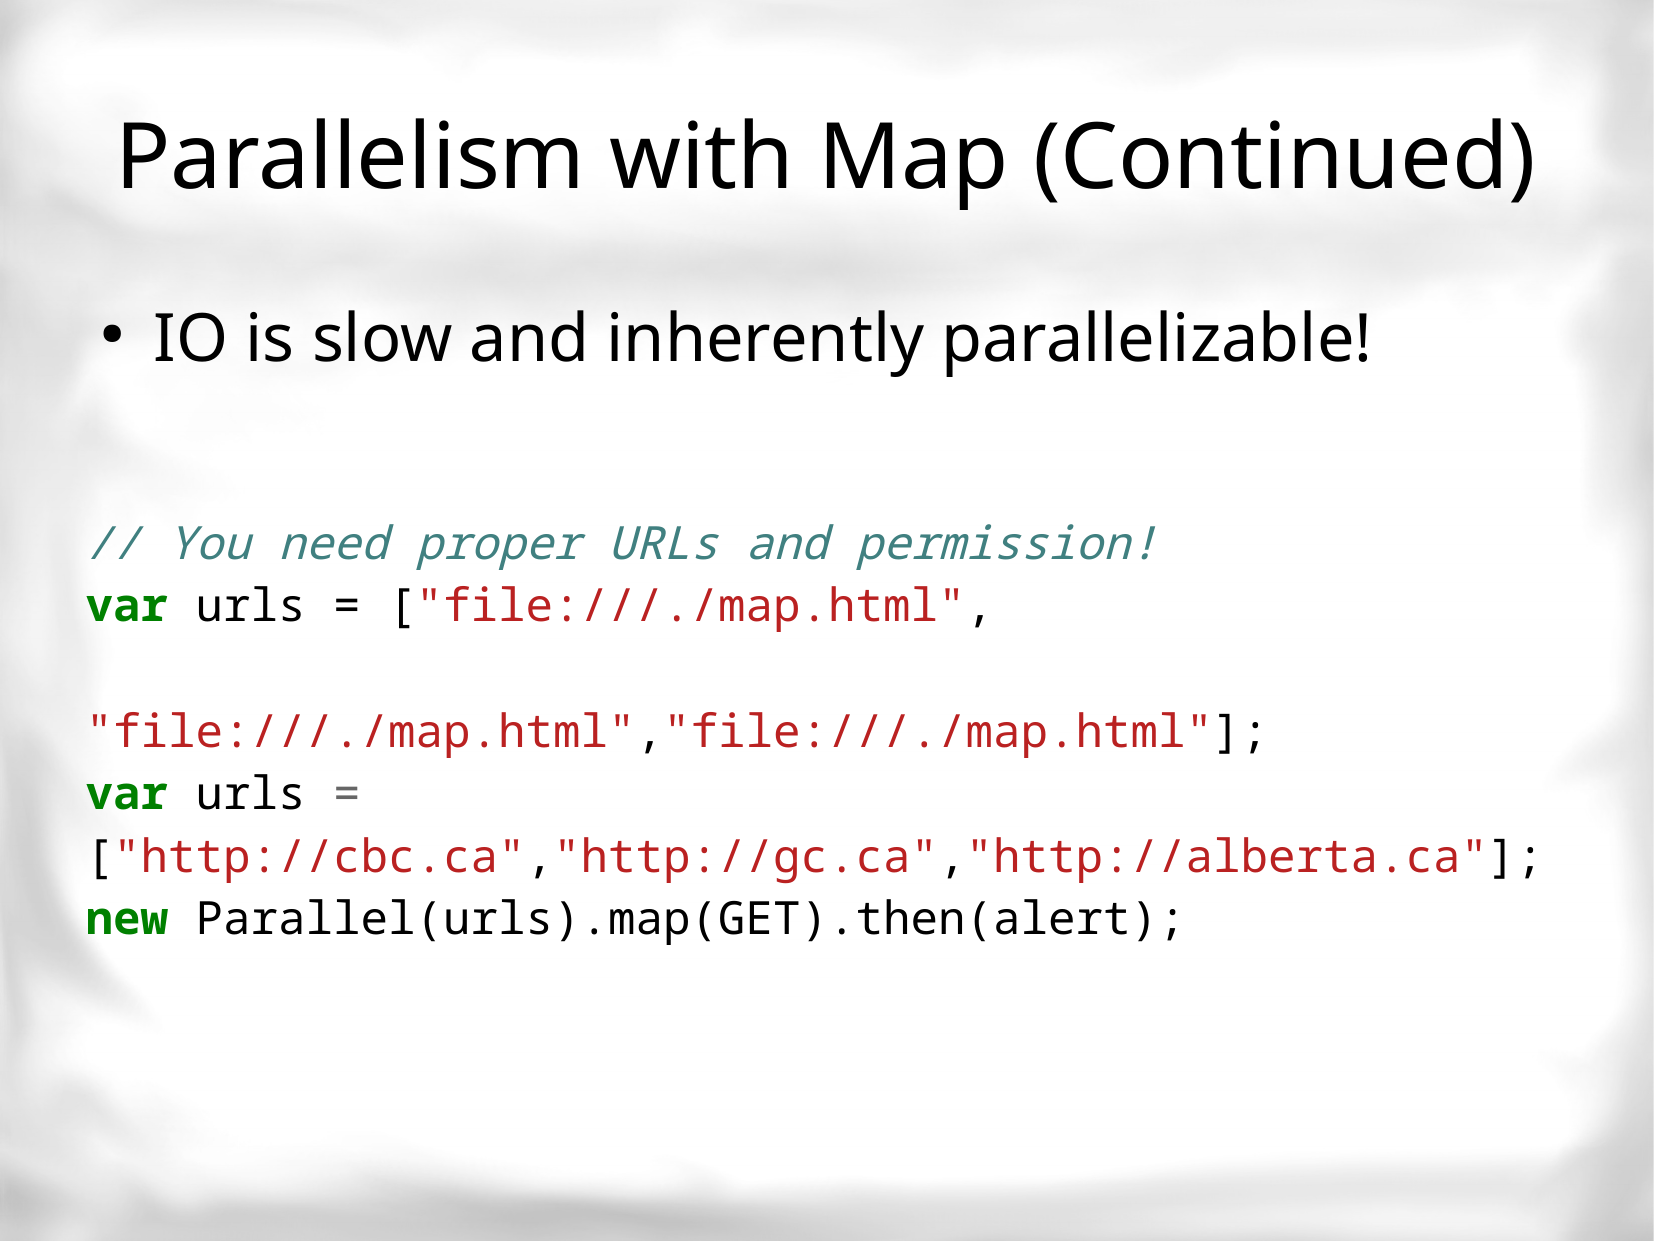

# Parallelism with Map (Continued)
IO is slow and inherently parallelizable!
// You need proper URLs and permission!
var urls = ["file:///./map.html",
 "file:///./map.html","file:///./map.html"];
var urls = ["http://cbc.ca","http://gc.ca","http://alberta.ca"];
new Parallel(urls).map(GET).then(alert);